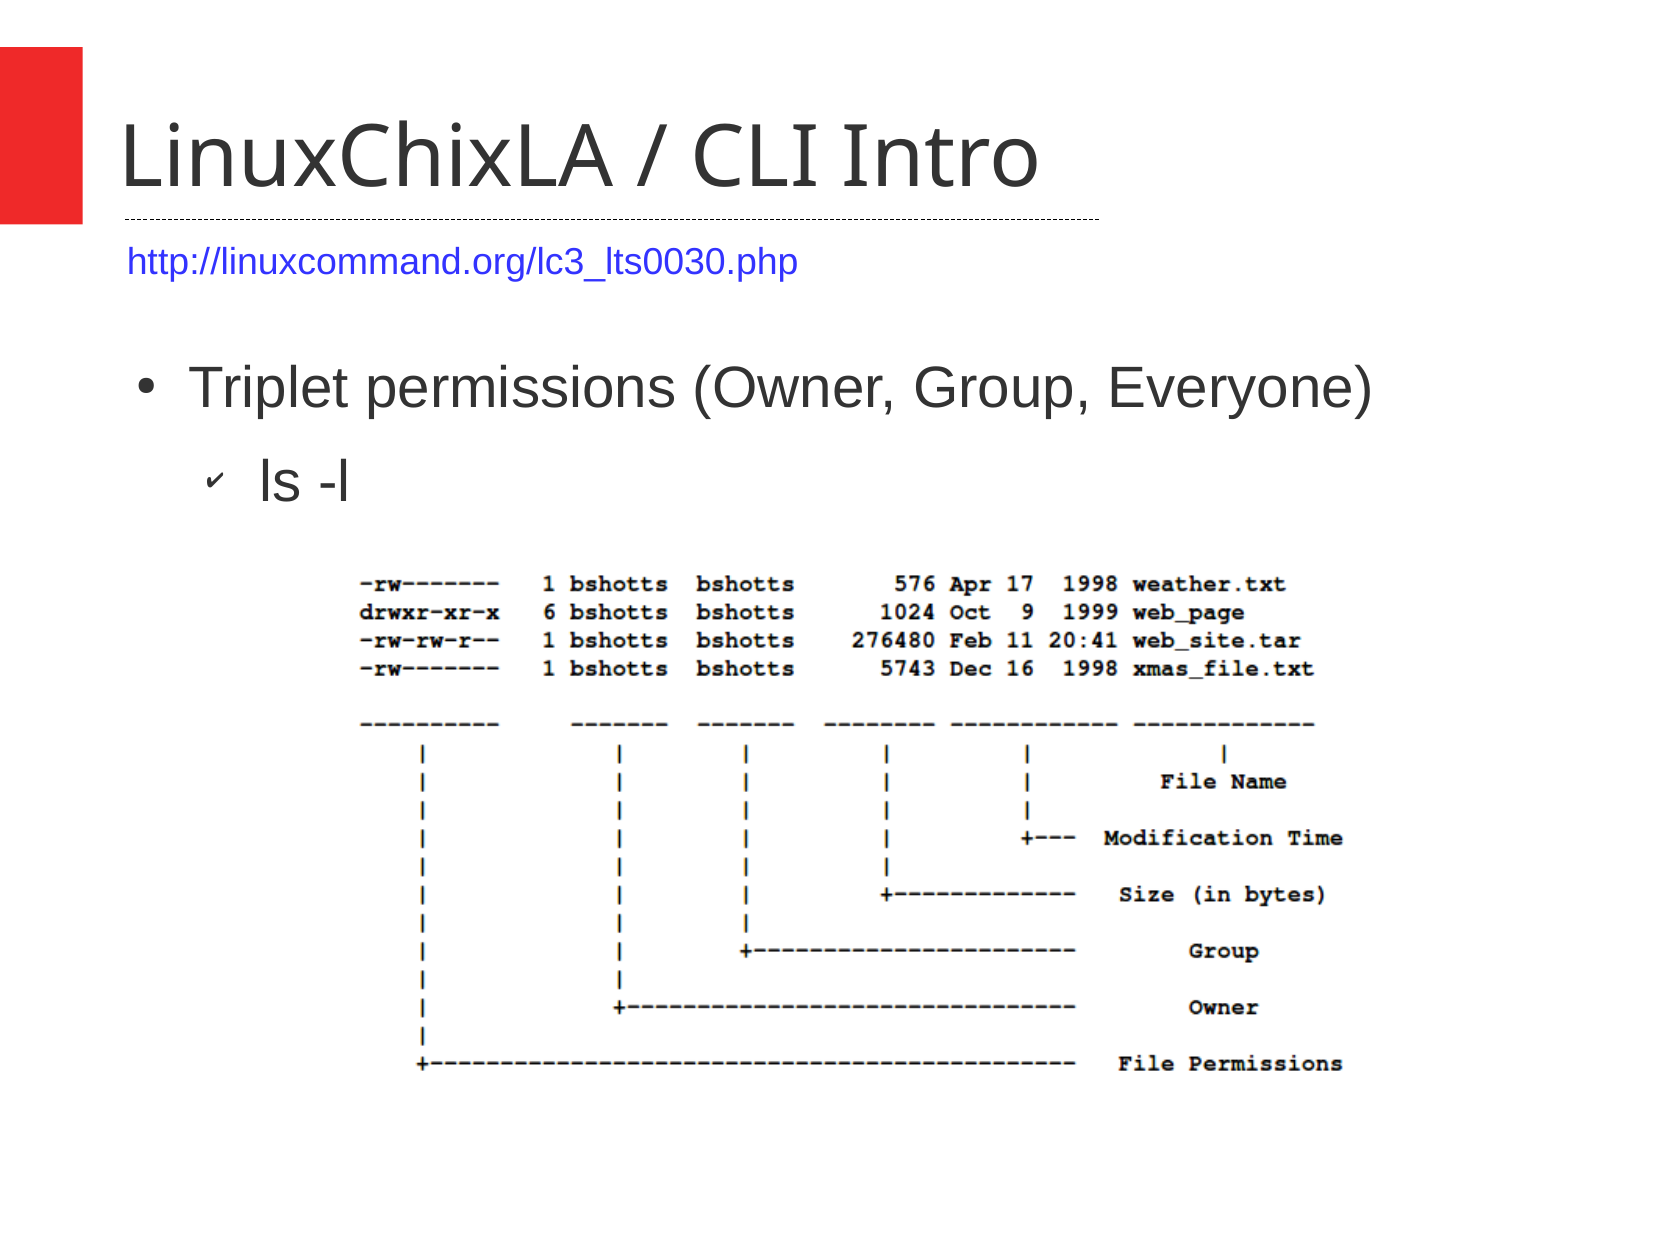

# LinuxChixLA / CLI Intro
http://linuxcommand.org/lc3_lts0030.php
Triplet permissions (Owner, Group, Everyone)
ls -l